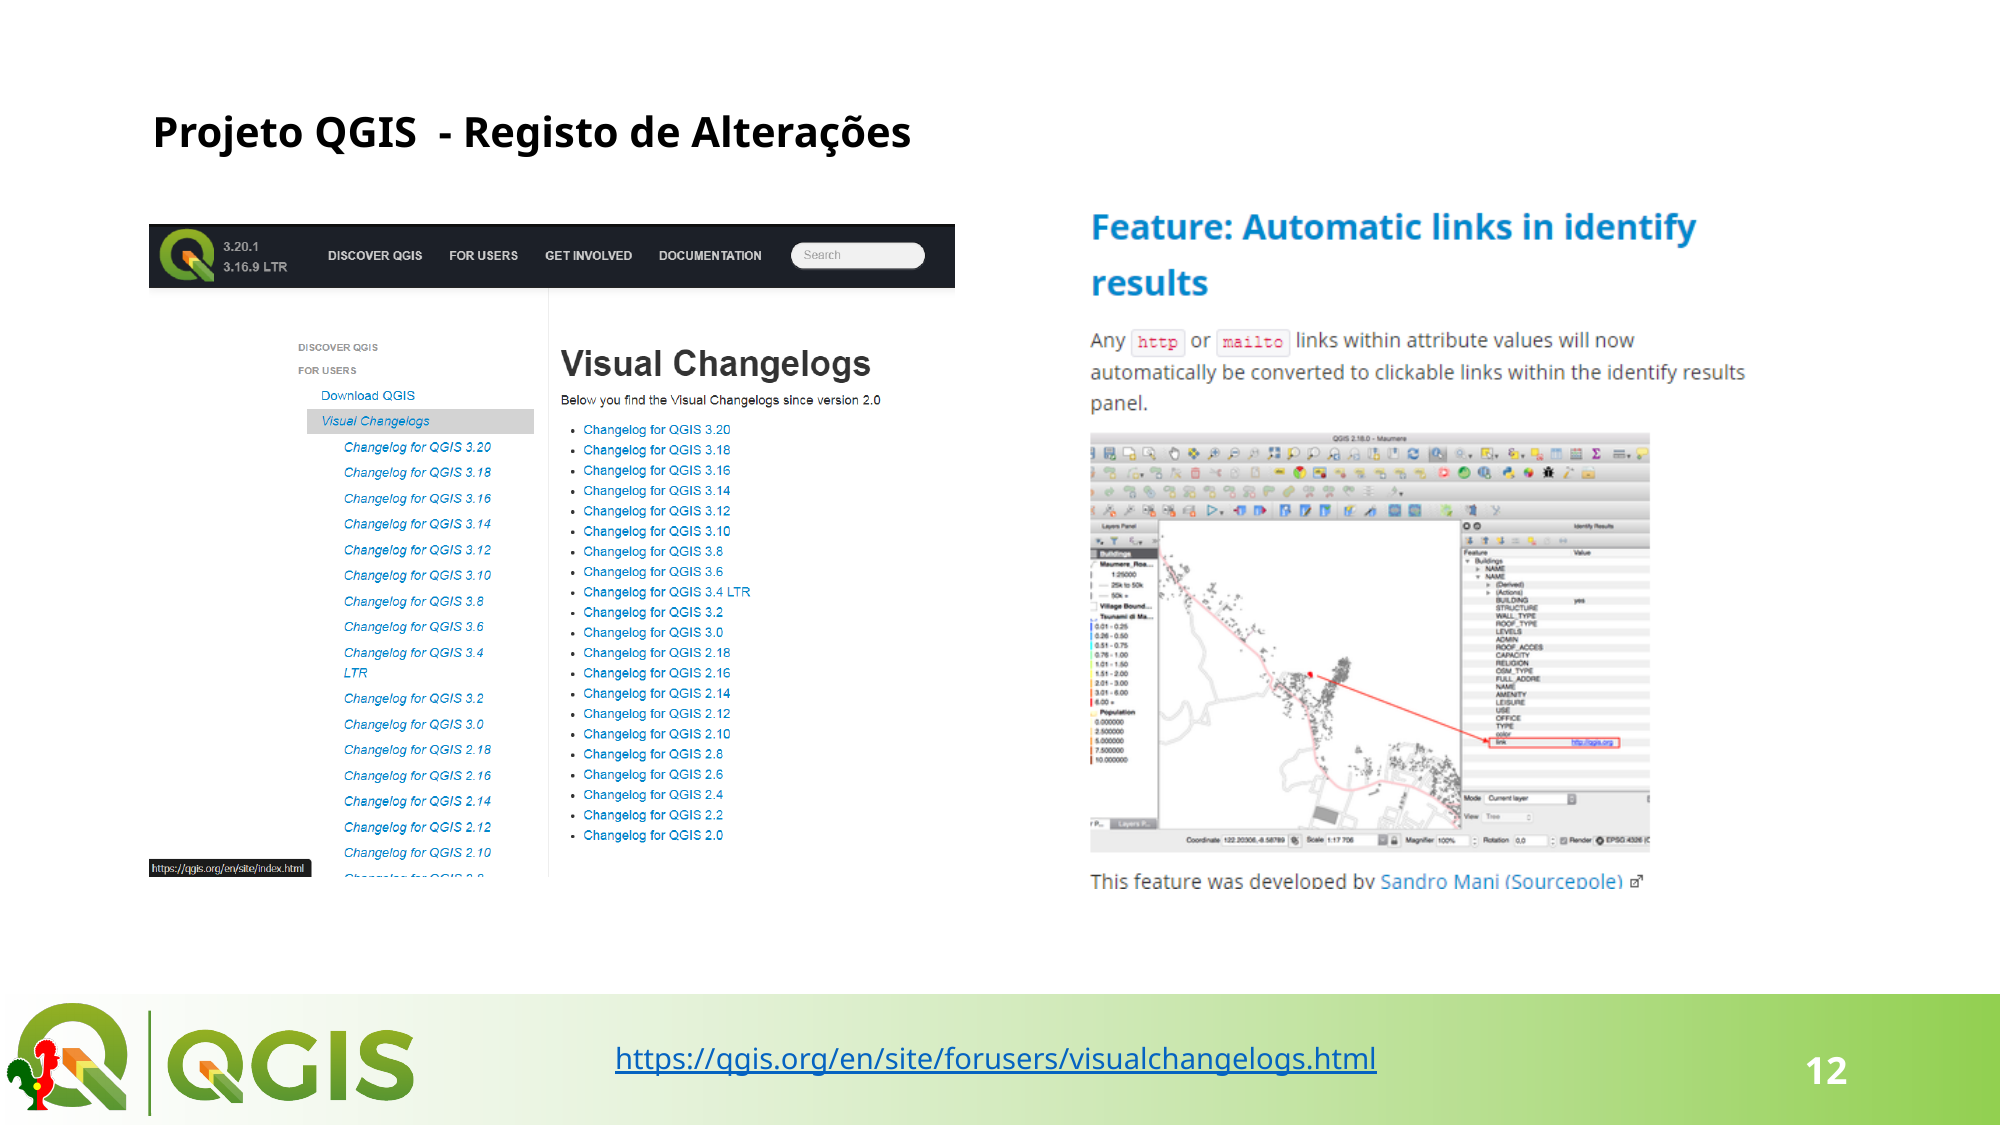

# Projeto QGIS - Registo de Alterações
https://qgis.org/en/site/forusers/visualchangelogs.html